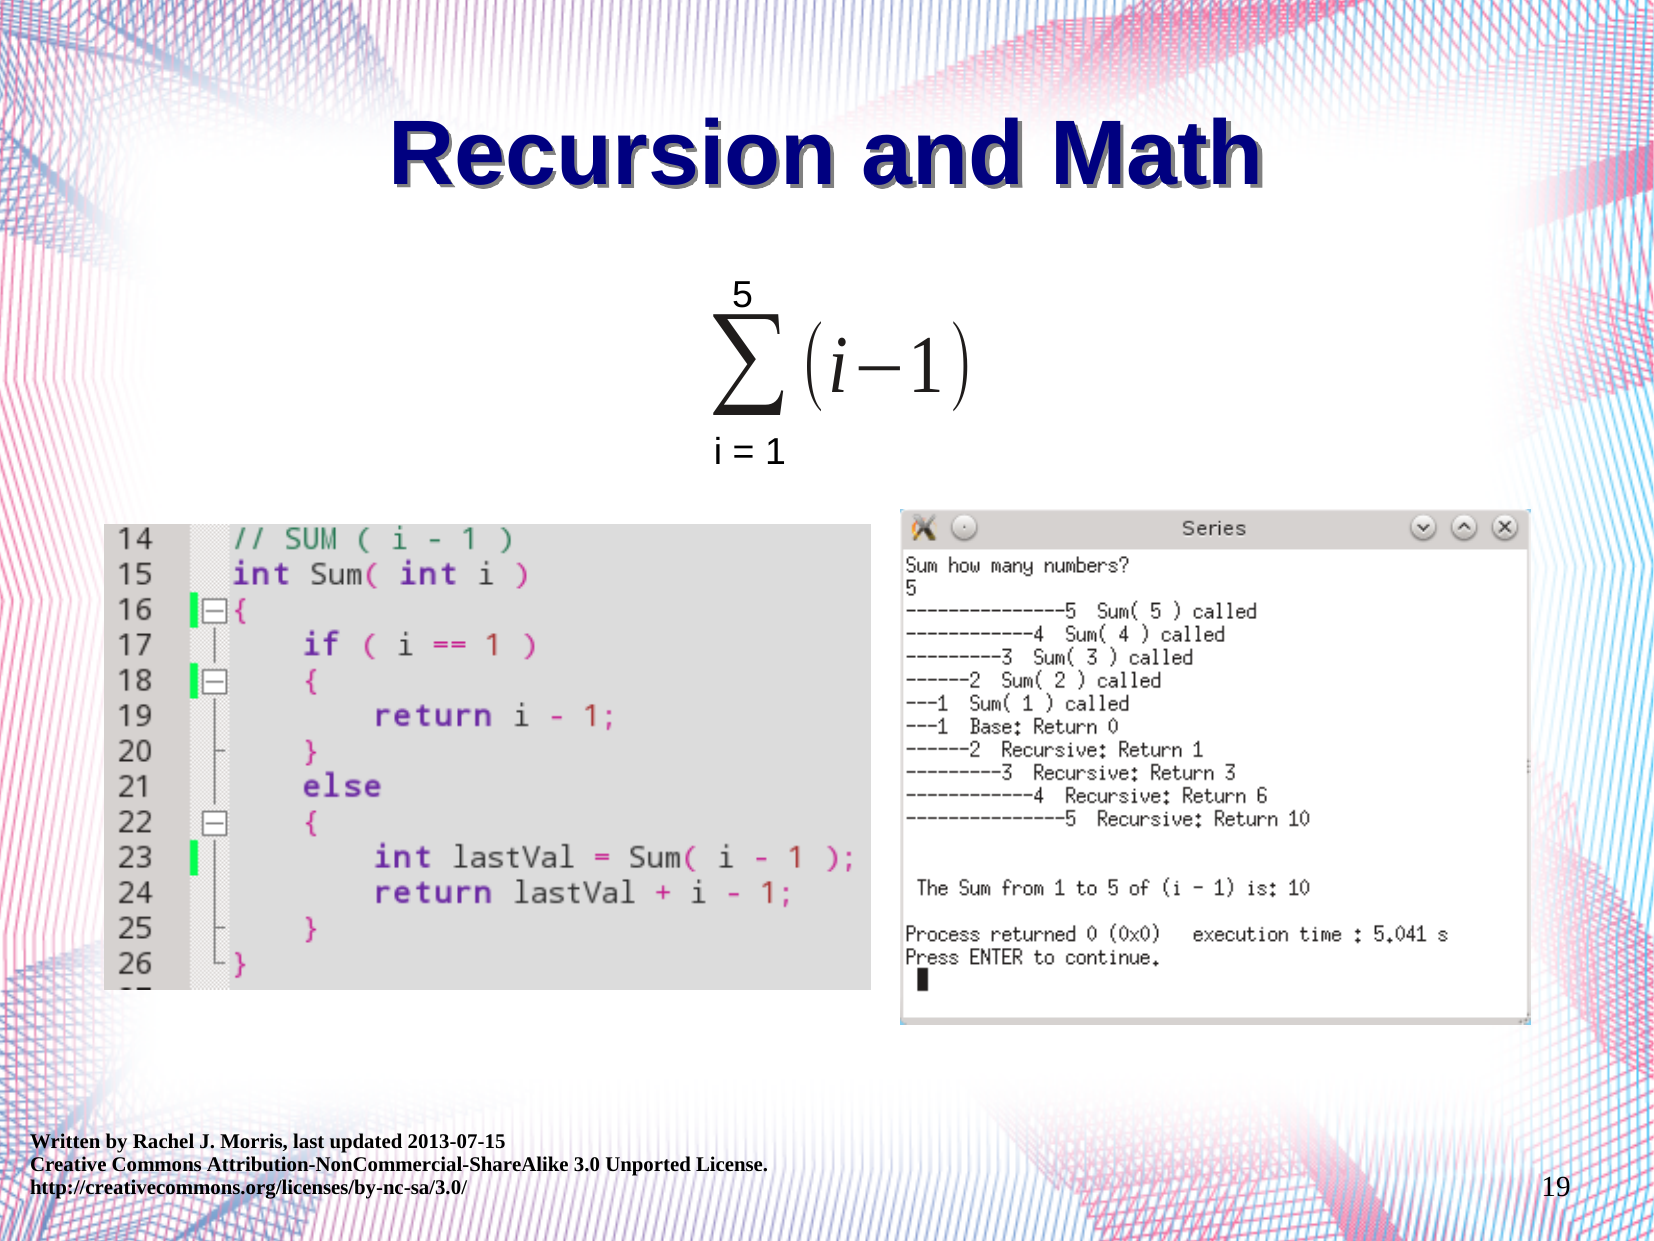

# Recursion and Math
5
i = 1
19